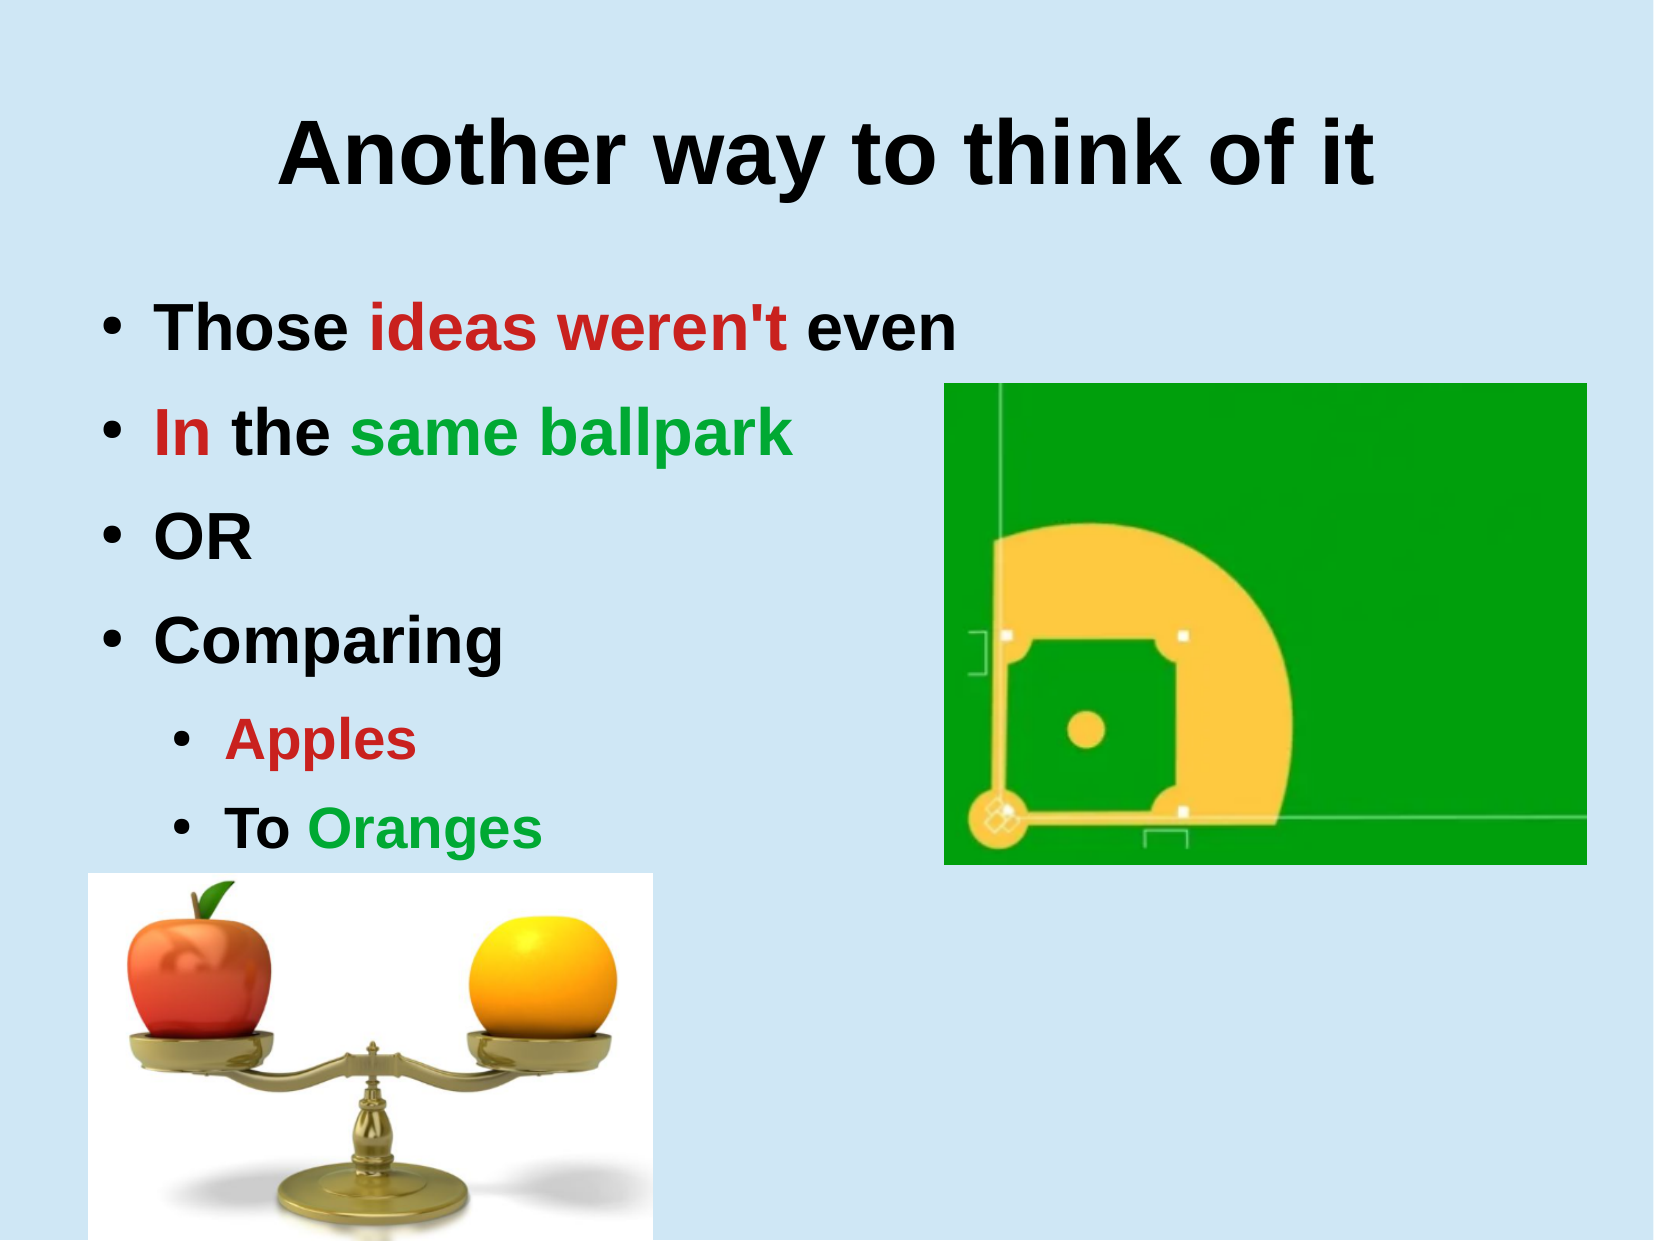

# Another way to think of it
Those ideas weren't even
In the same ballpark
OR
Comparing
Apples
To Oranges